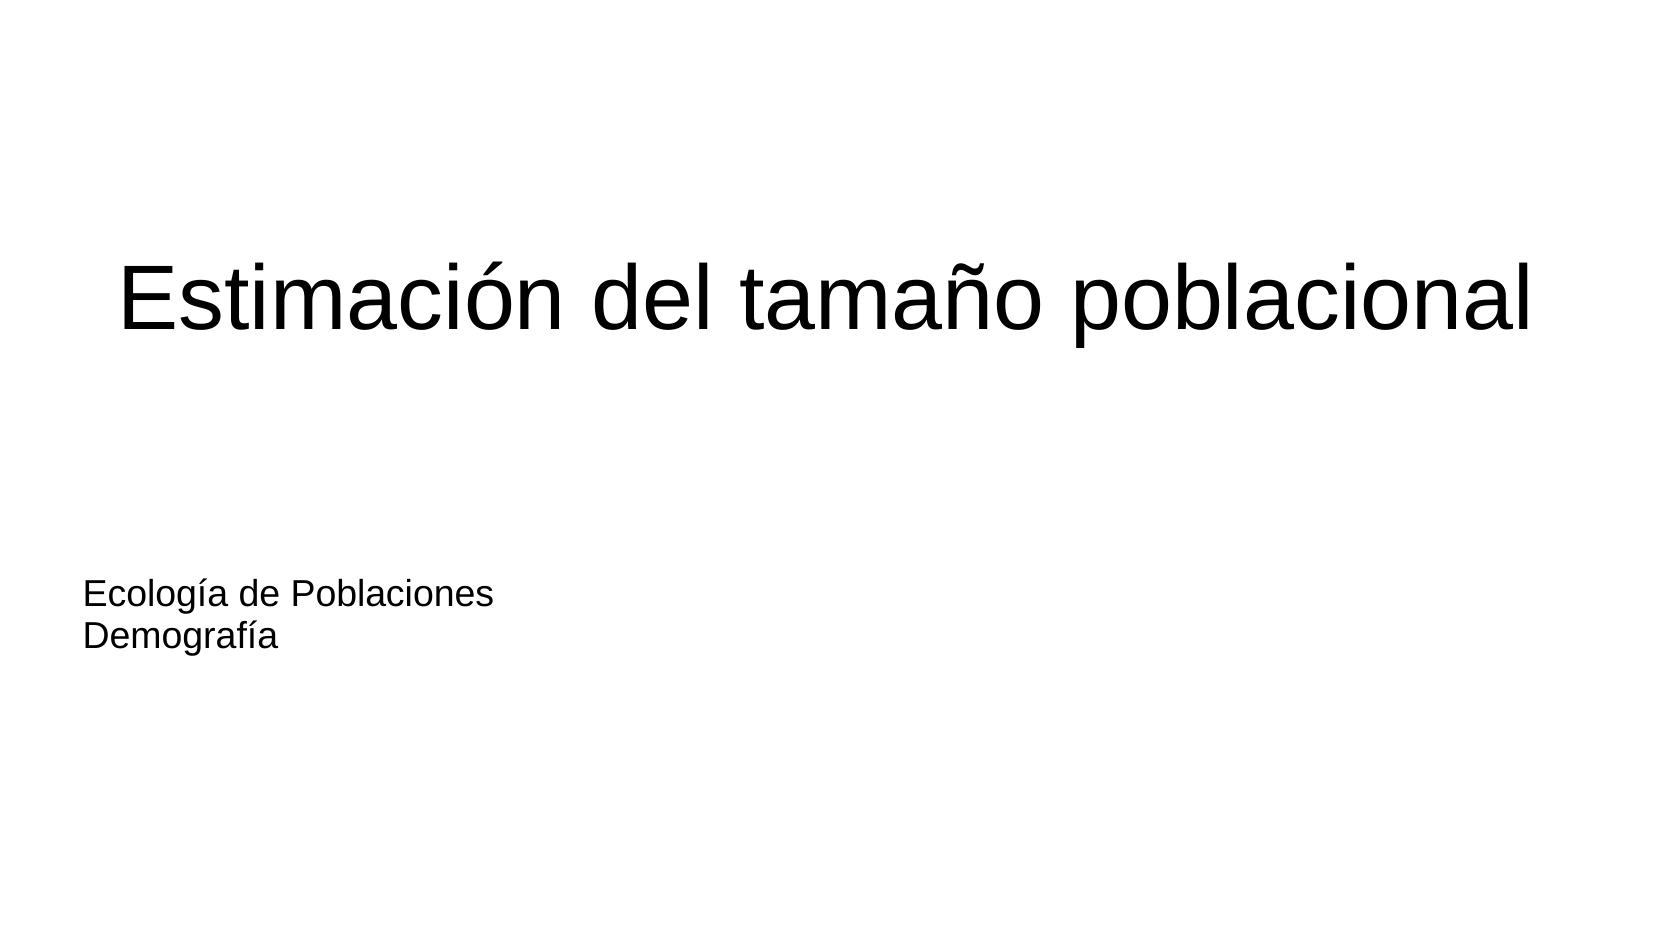

# Estimación del tamaño poblacional
Ecología de Poblaciones
Demografía